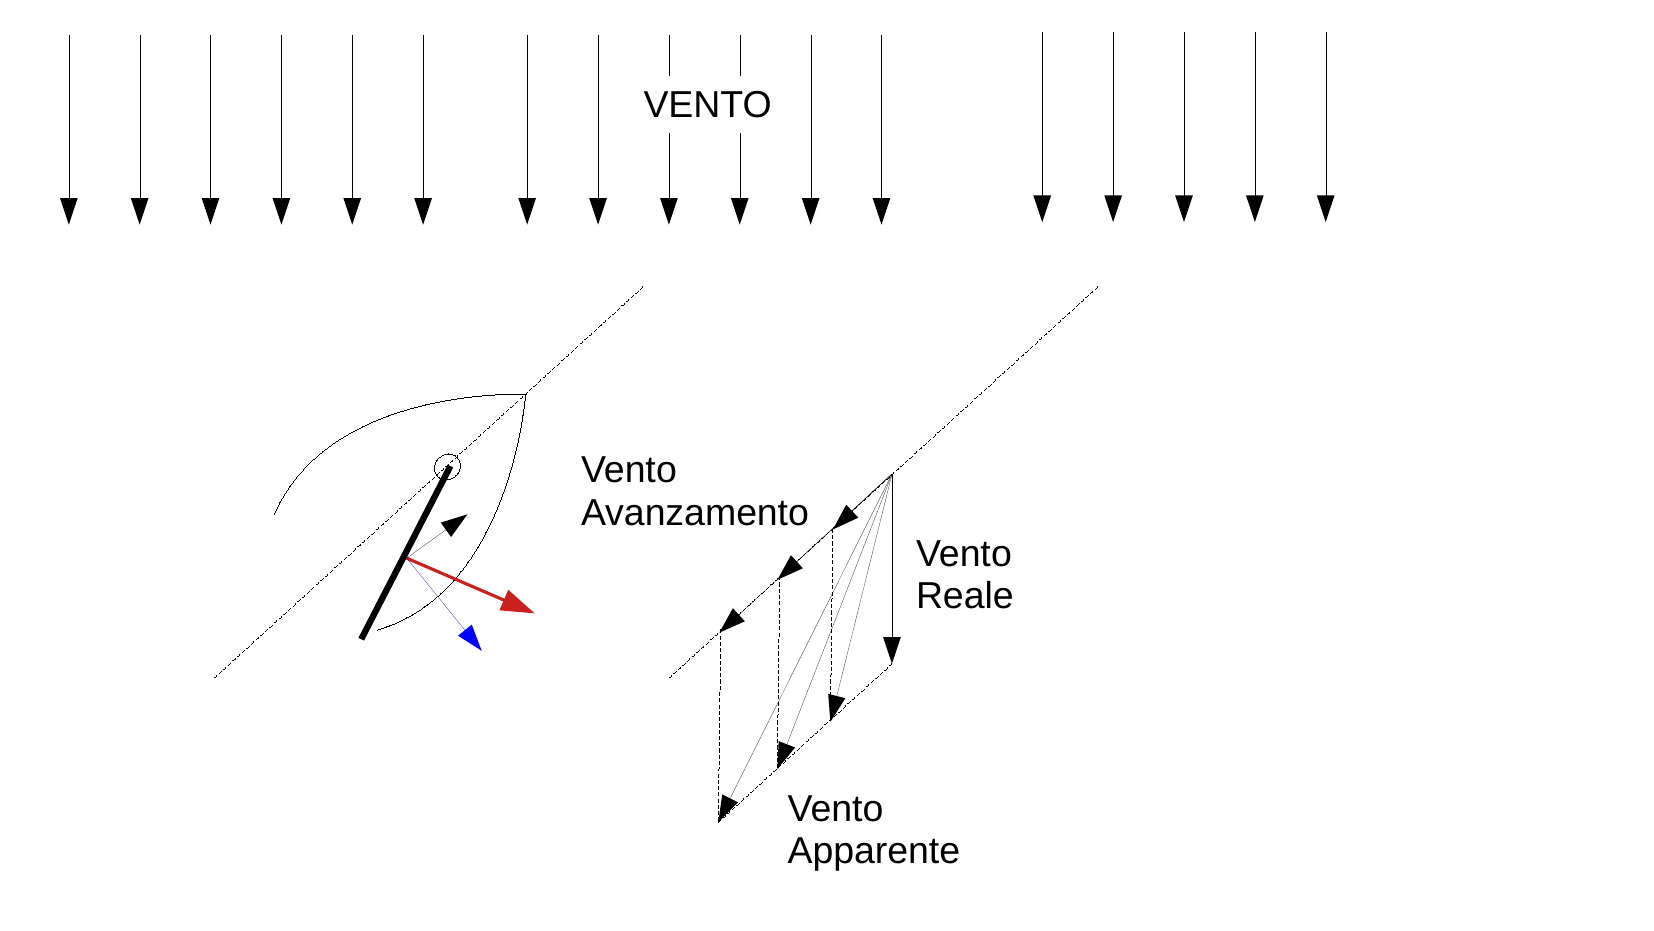

VENTO
Vento
Avanzamento
Vento
Reale
Vento
Apparente